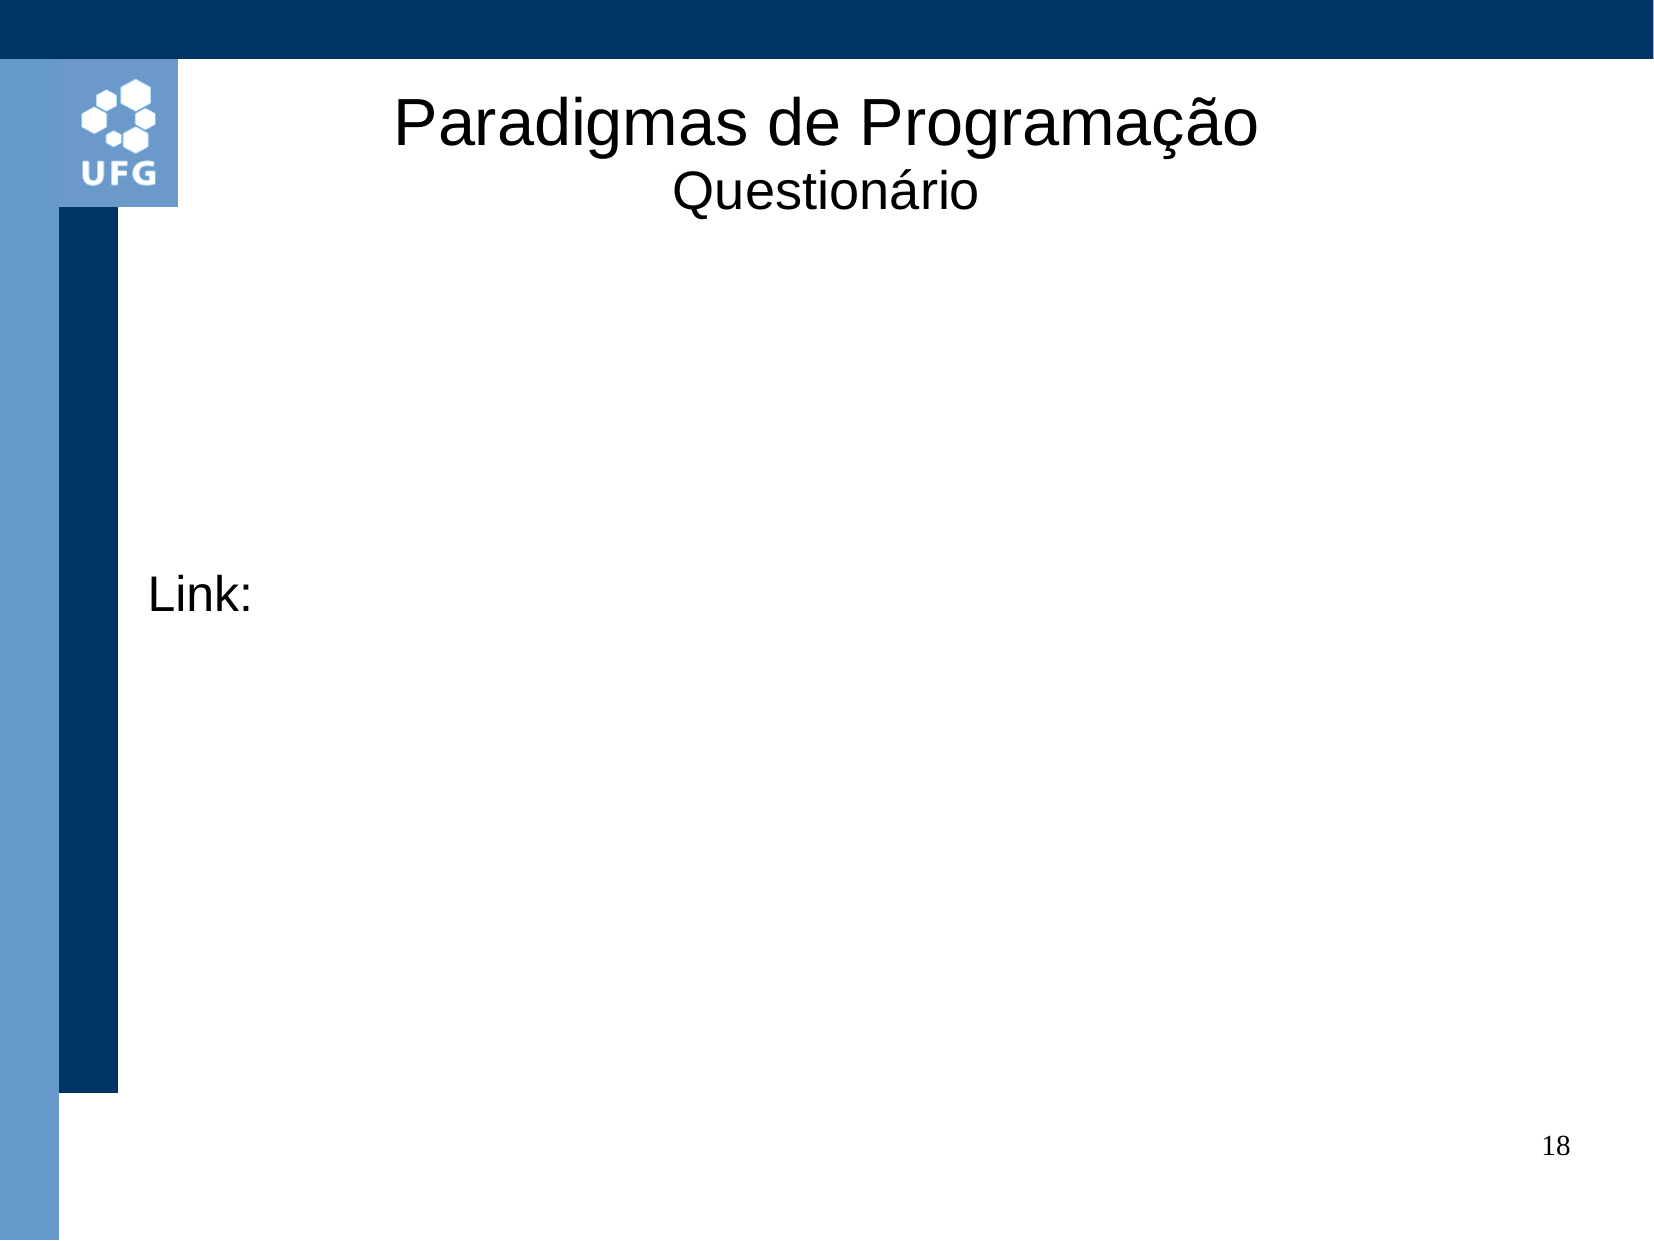

# Paradigmas de Programação Questionário
Link:
18